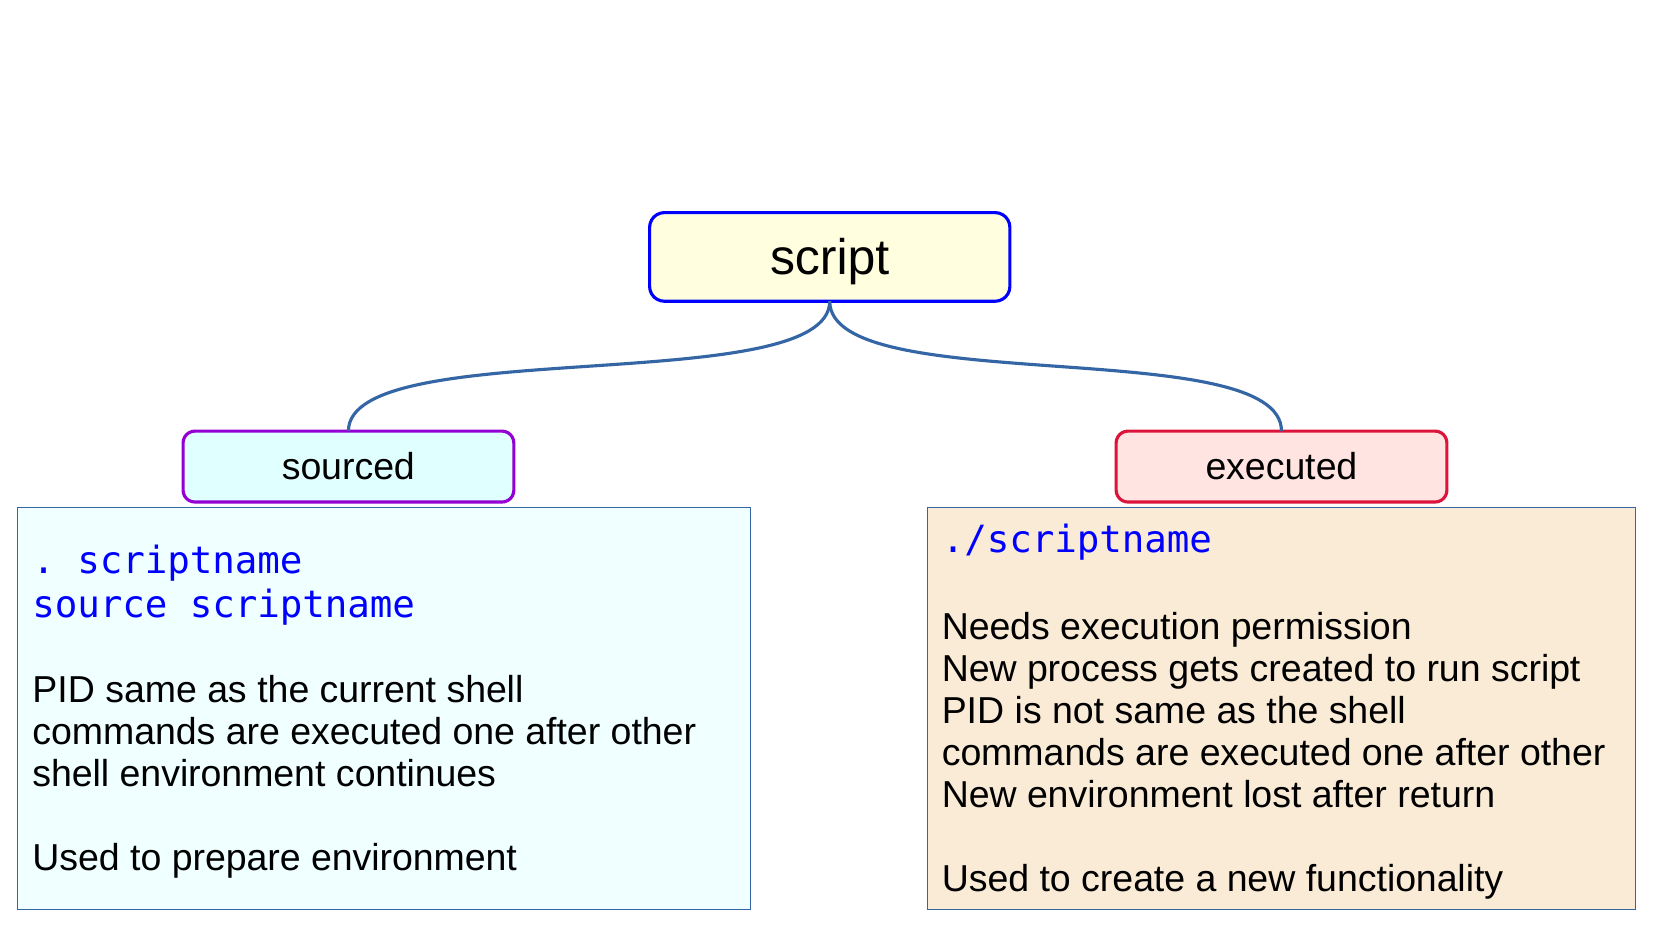

script
sourced
executed
. scriptname
source scriptname
PID same as the current shell
commands are executed one after other
shell environment continues
Used to prepare environment
./scriptname
Needs execution permission
New process gets created to run script
PID is not same as the shell
commands are executed one after other
New environment lost after return
Used to create a new functionality